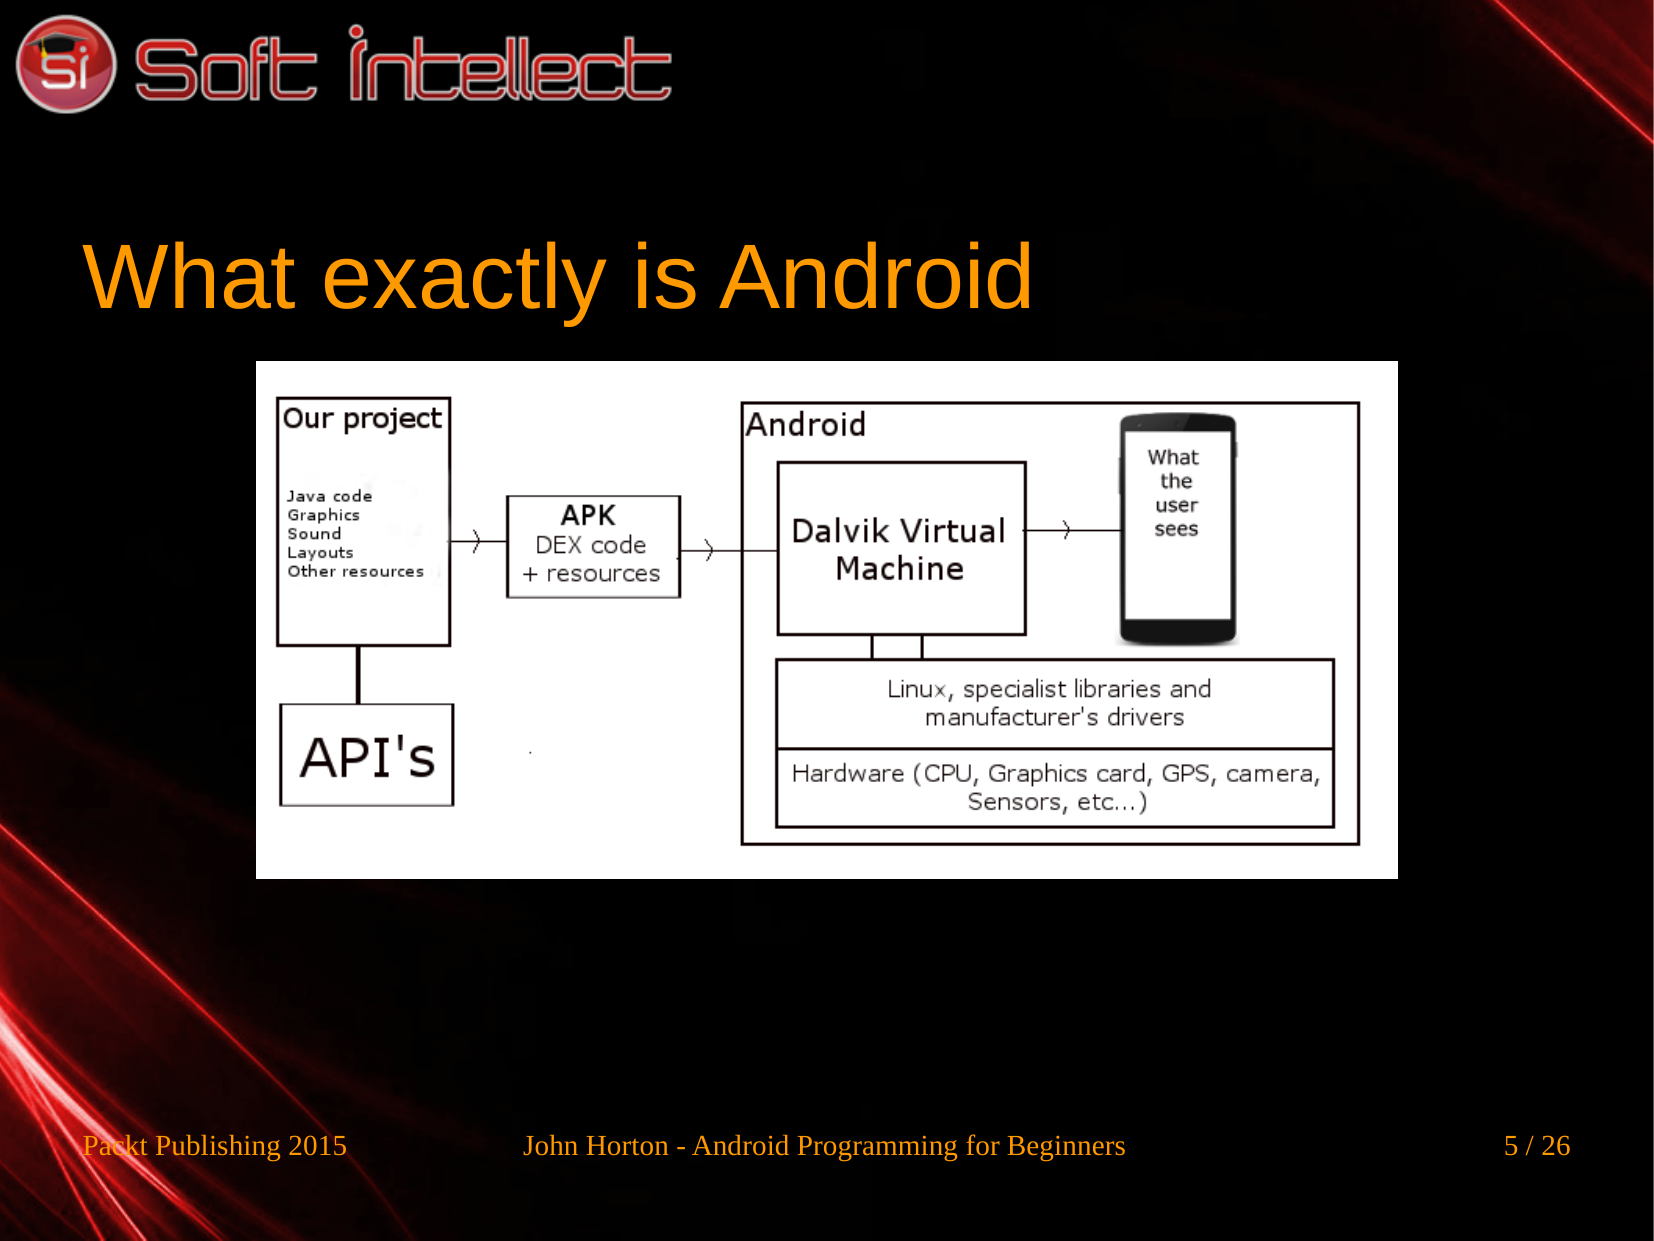

# What exactly is Android
Packt Publishing 2015
John Horton - Android Programming for Beginners
5